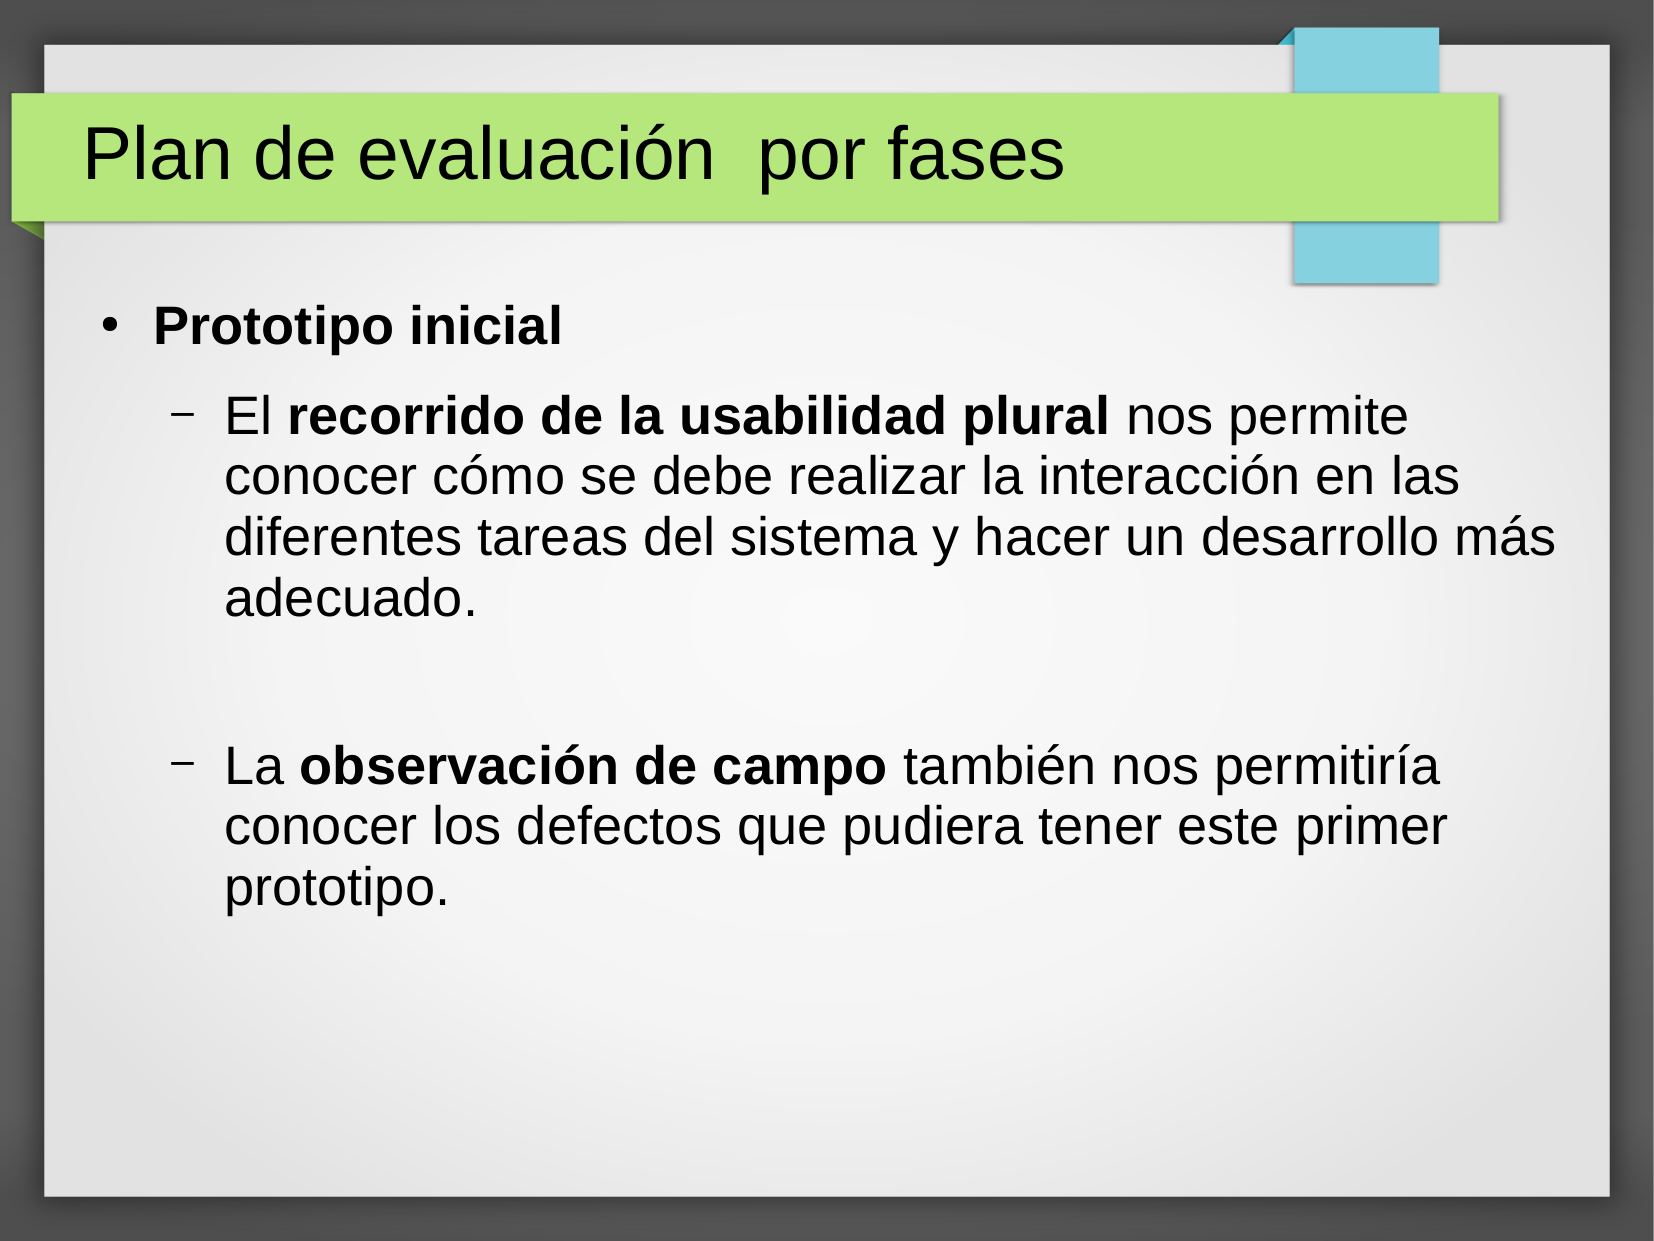

# Plan de evaluación por fases
Prototipo inicial
El recorrido de la usabilidad plural nos permite conocer cómo se debe realizar la interacción en las diferentes tareas del sistema y hacer un desarrollo más adecuado.
La observación de campo también nos permitiría conocer los defectos que pudiera tener este primer prototipo.